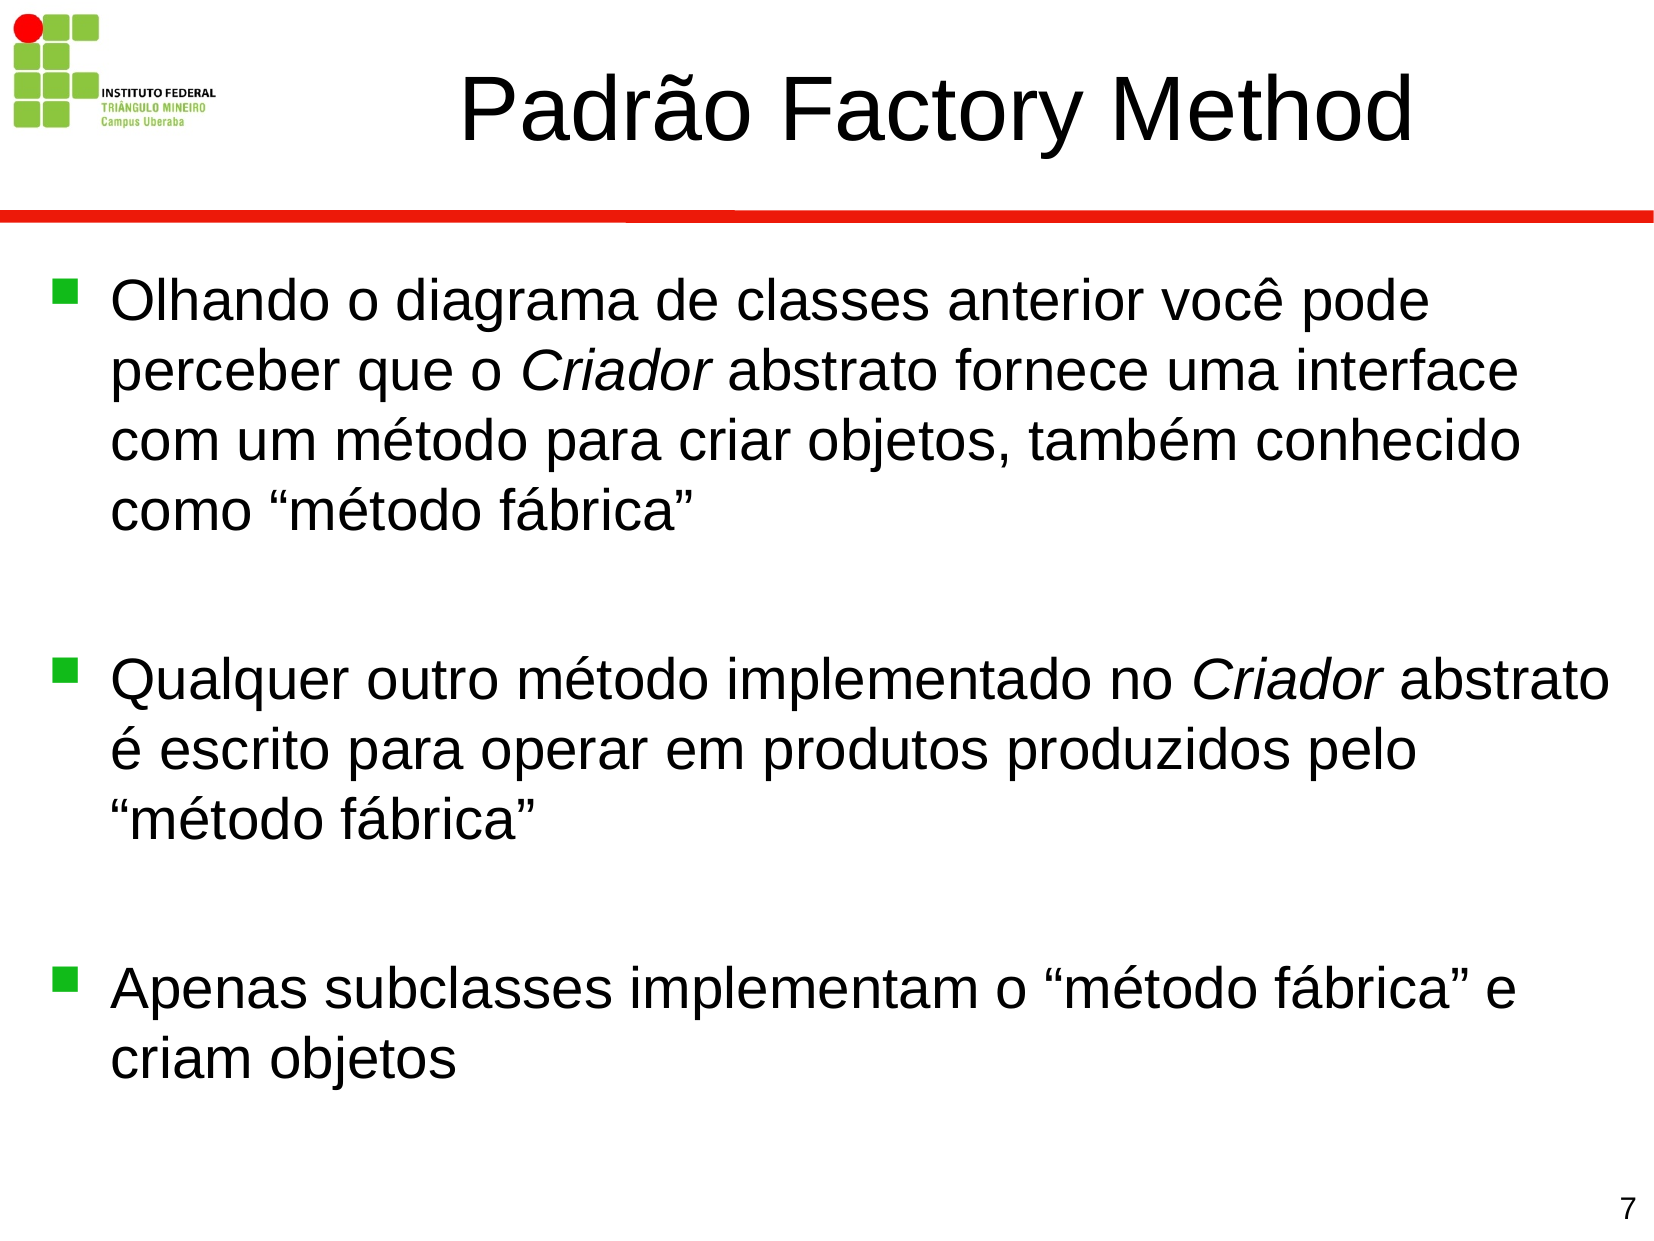

Padrão Factory Method
Olhando o diagrama de classes anterior você pode perceber que o Criador abstrato fornece uma interface com um método para criar objetos, também conhecido como “método fábrica”
Qualquer outro método implementado no Criador abstrato é escrito para operar em produtos produzidos pelo “método fábrica”
Apenas subclasses implementam o “método fábrica” e criam objetos